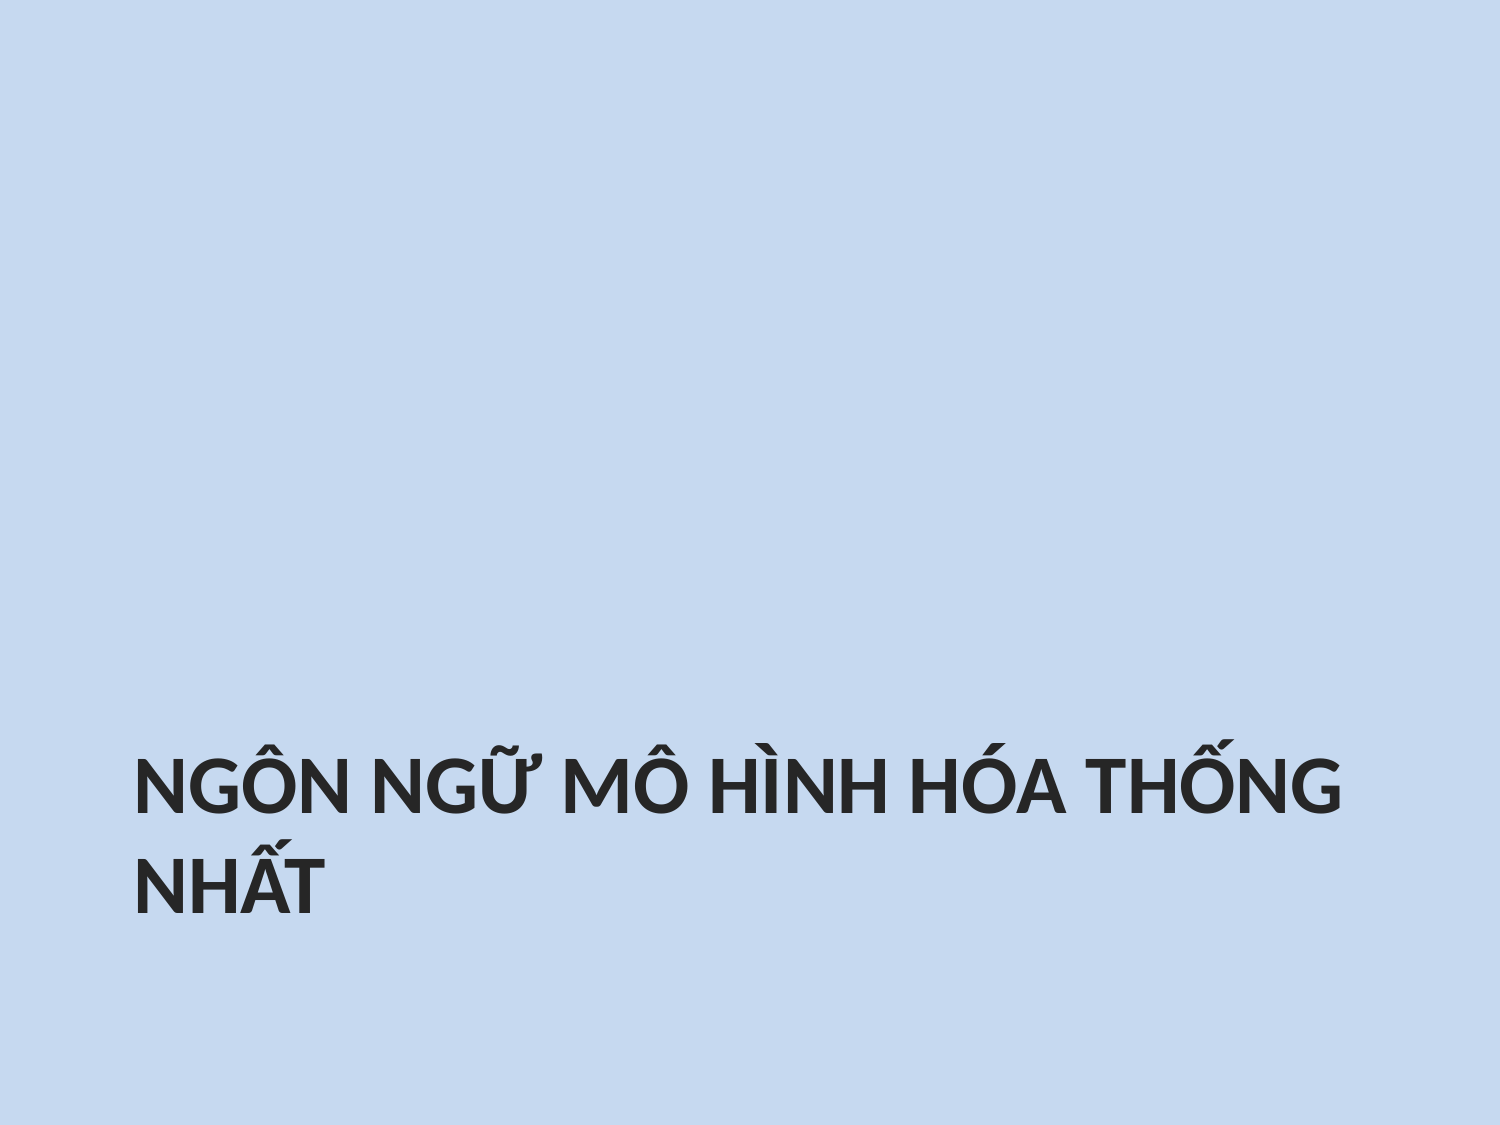

# NGÔN NGỮ MÔ HÌNH HÓA THỐNG NHẤT